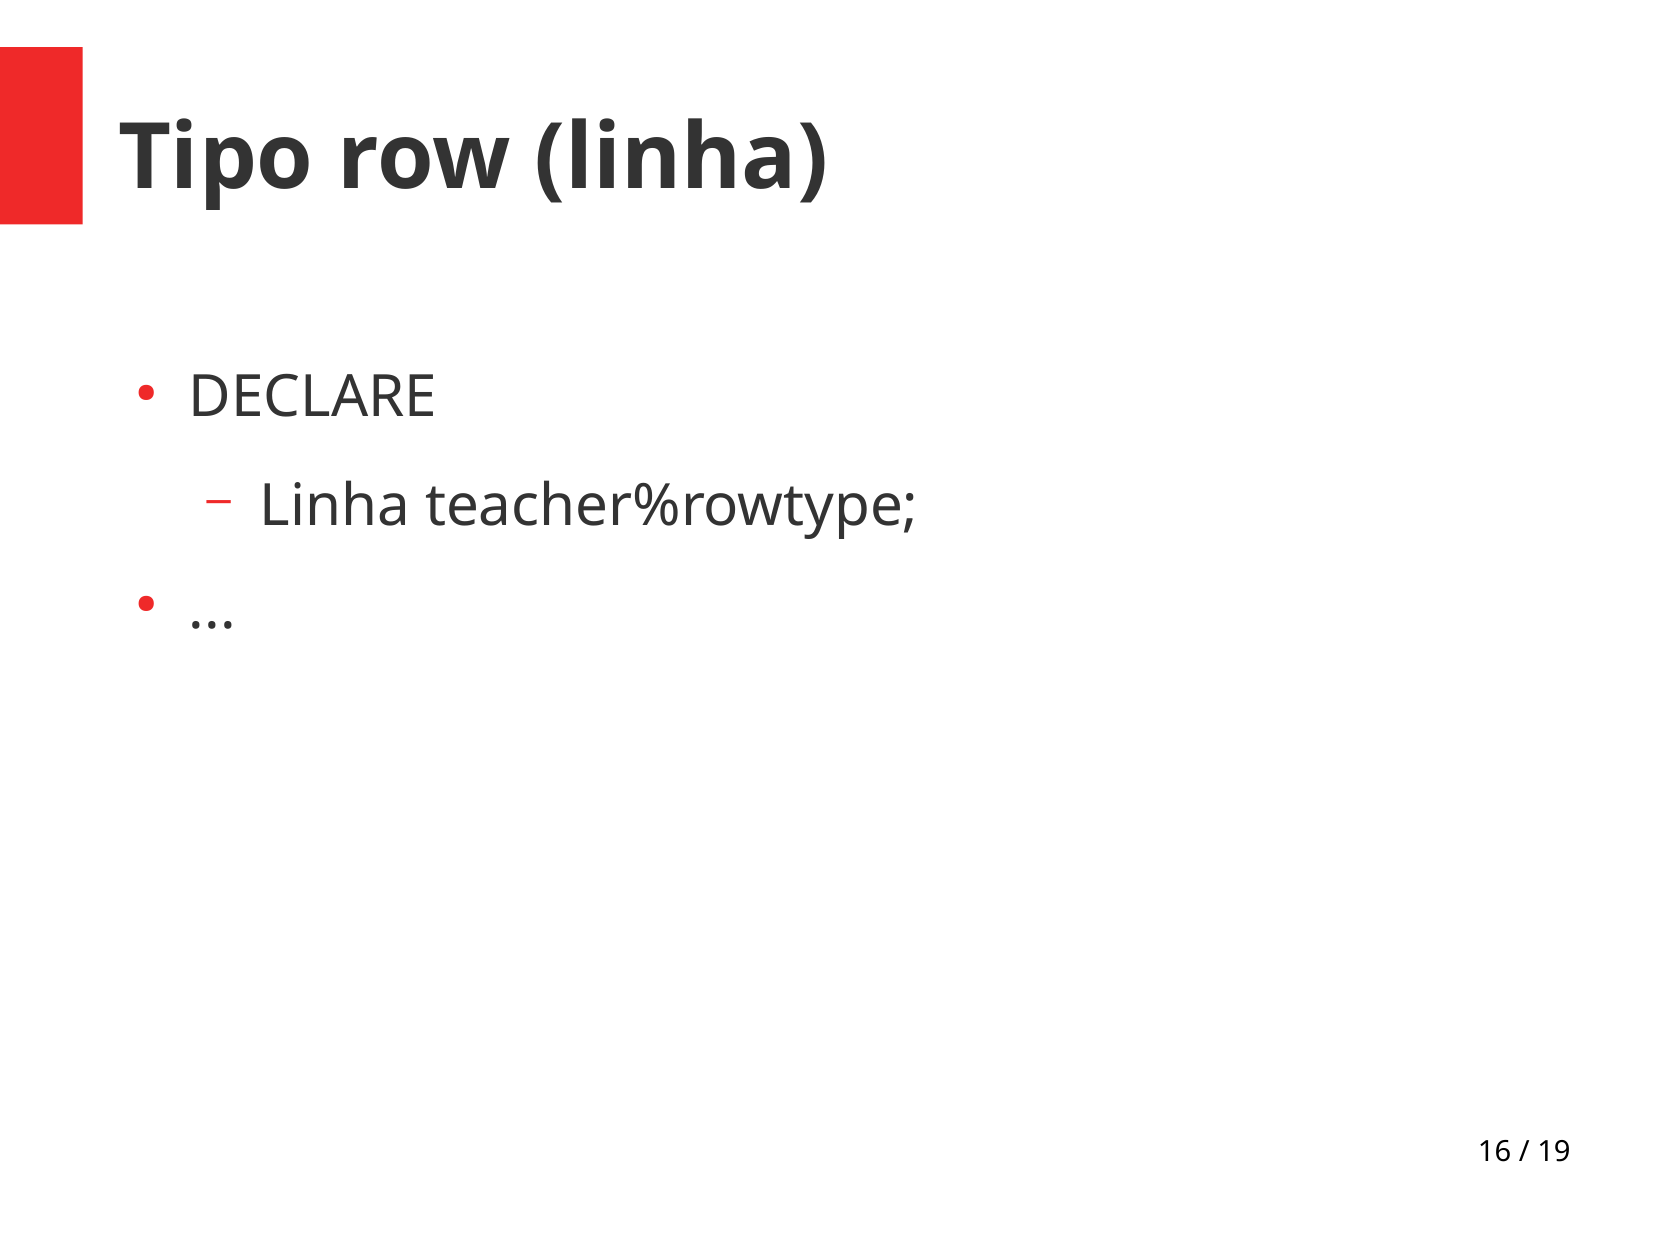

# Tipo row (linha)
DECLARE
Linha teacher%rowtype;
...
16